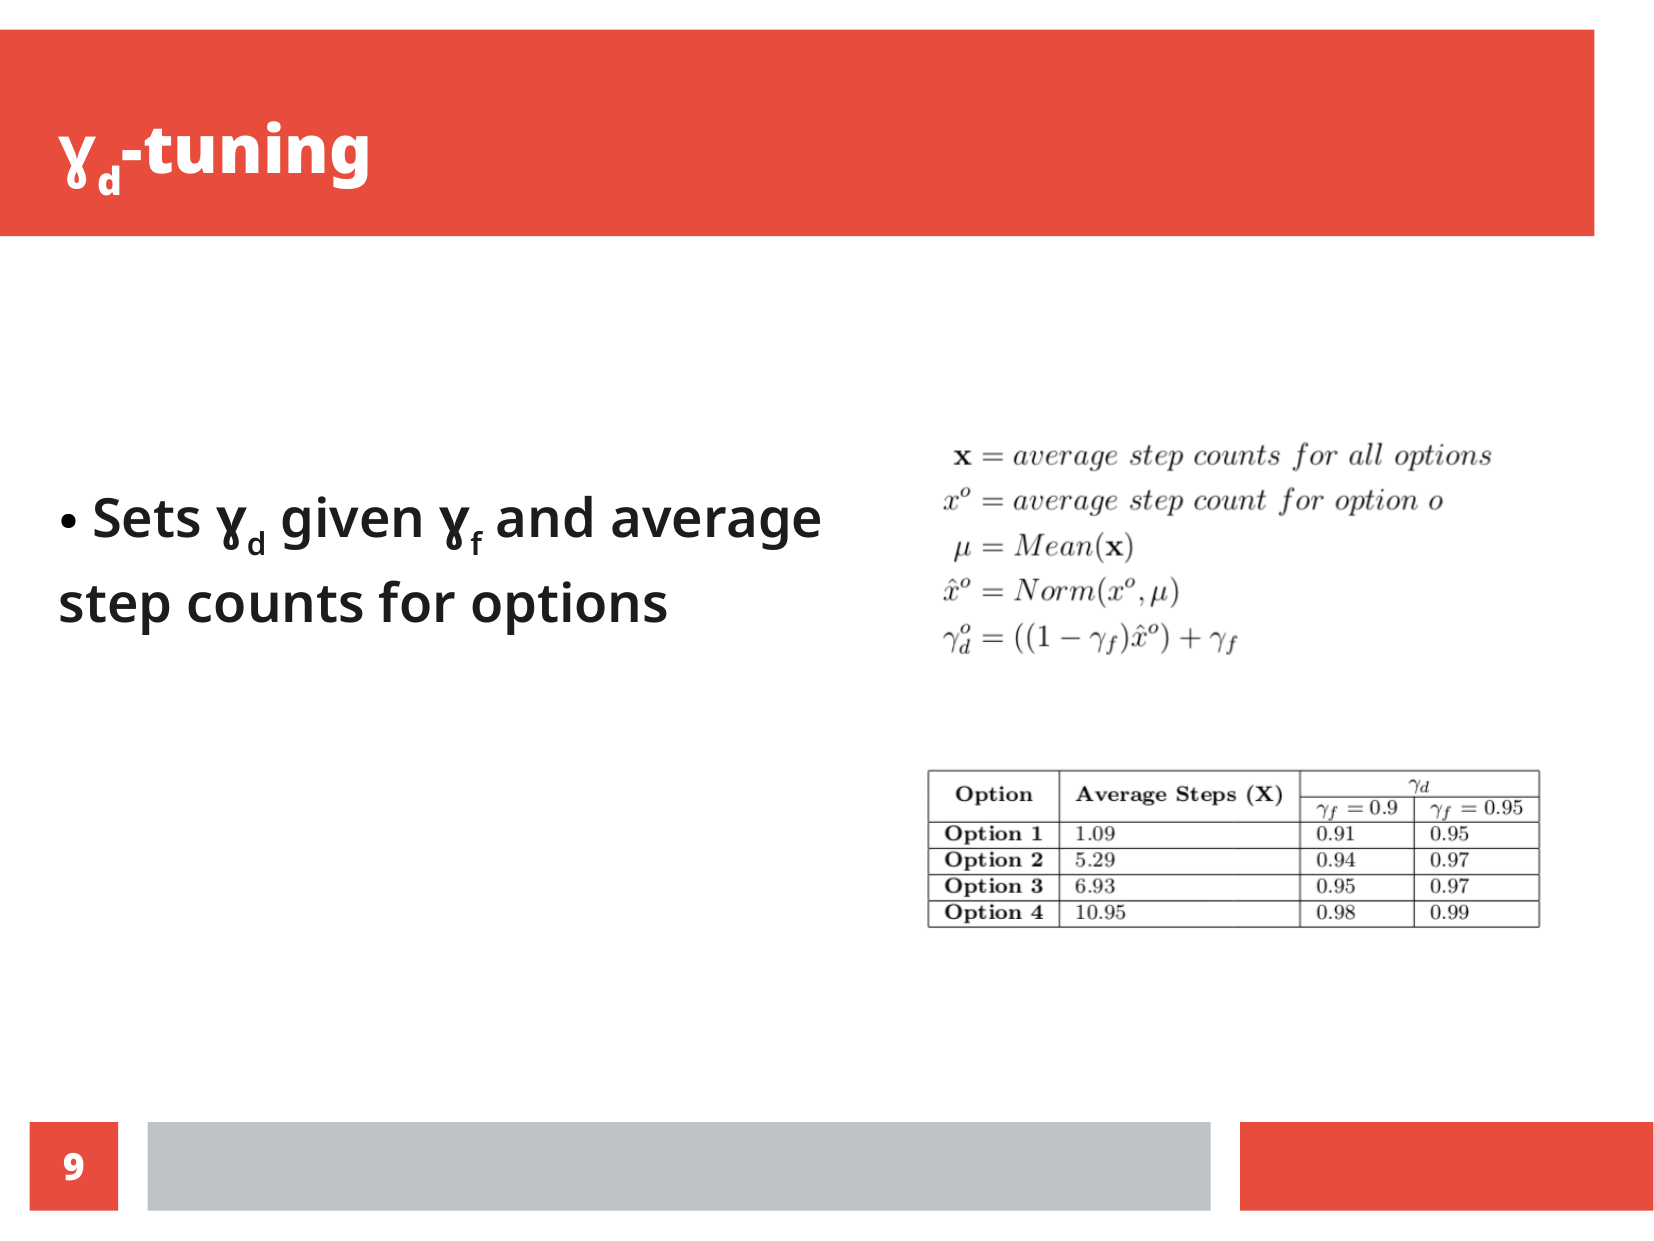

# ɣd-tuning
 Sets ɣd given ɣf and average step counts for options
9